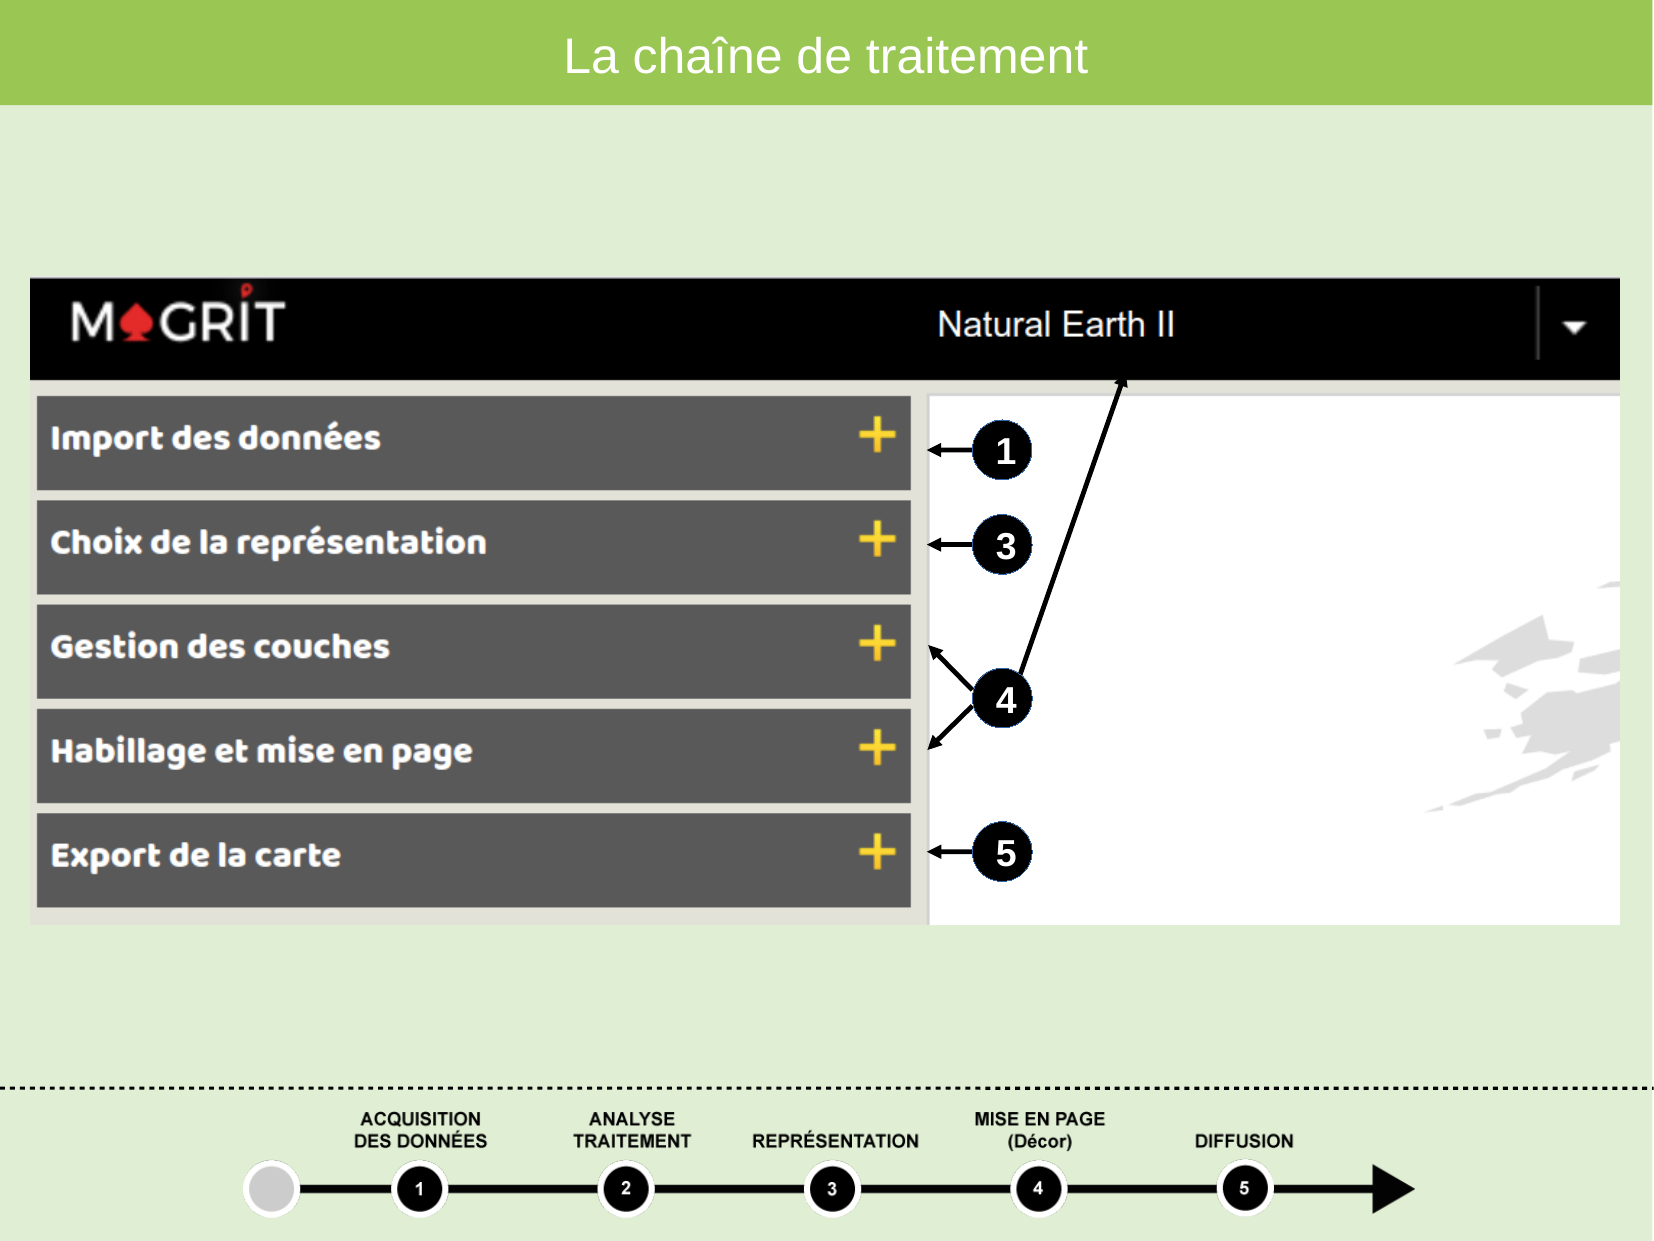

La chaîne de traitement
1
3
4
4
5